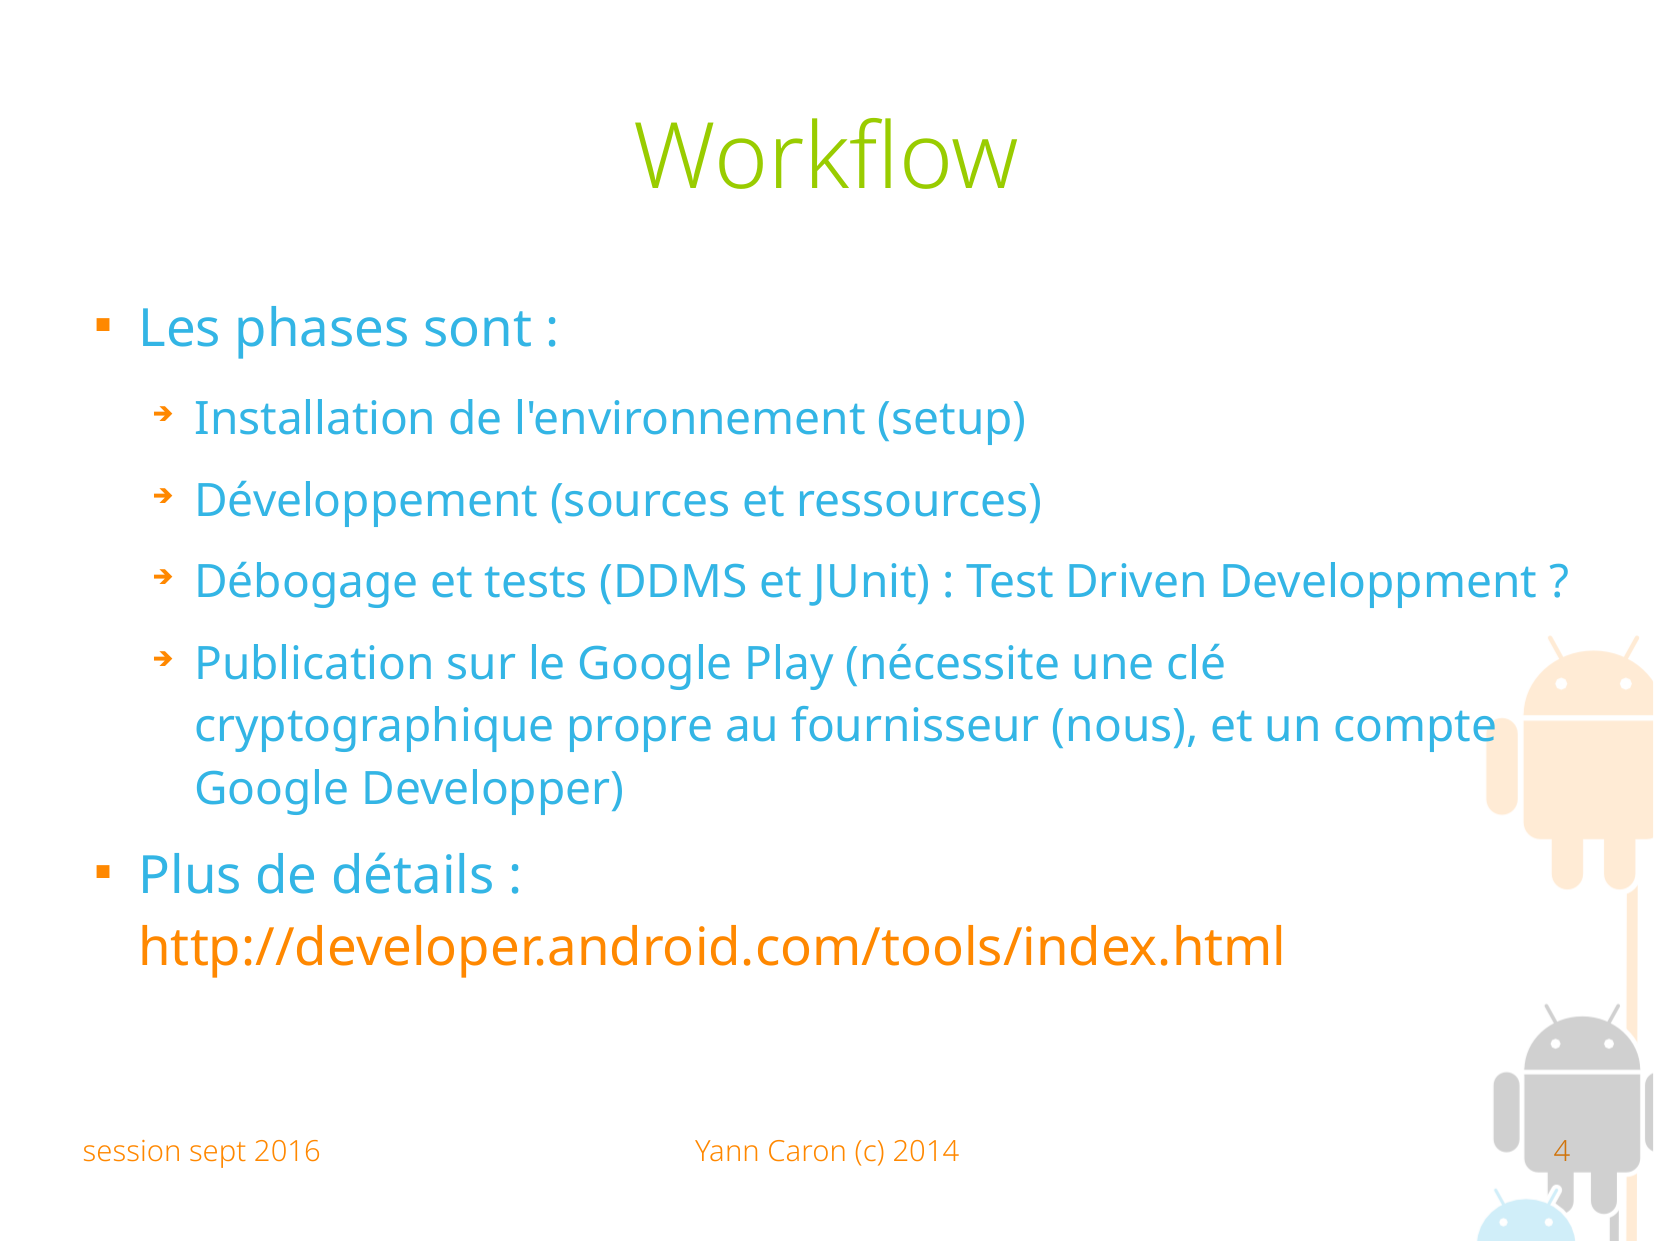

# Workflow
Les phases sont :
Installation de l'environnement (setup)
Développement (sources et ressources)
Débogage et tests (DDMS et JUnit) : Test Driven Developpment ?
Publication sur le Google Play (nécessite une clé cryptographique propre au fournisseur (nous), et un compte Google Developper)
Plus de détails : http://developer.android.com/tools/index.html
session sept 2016
Yann Caron (c) 2014
4